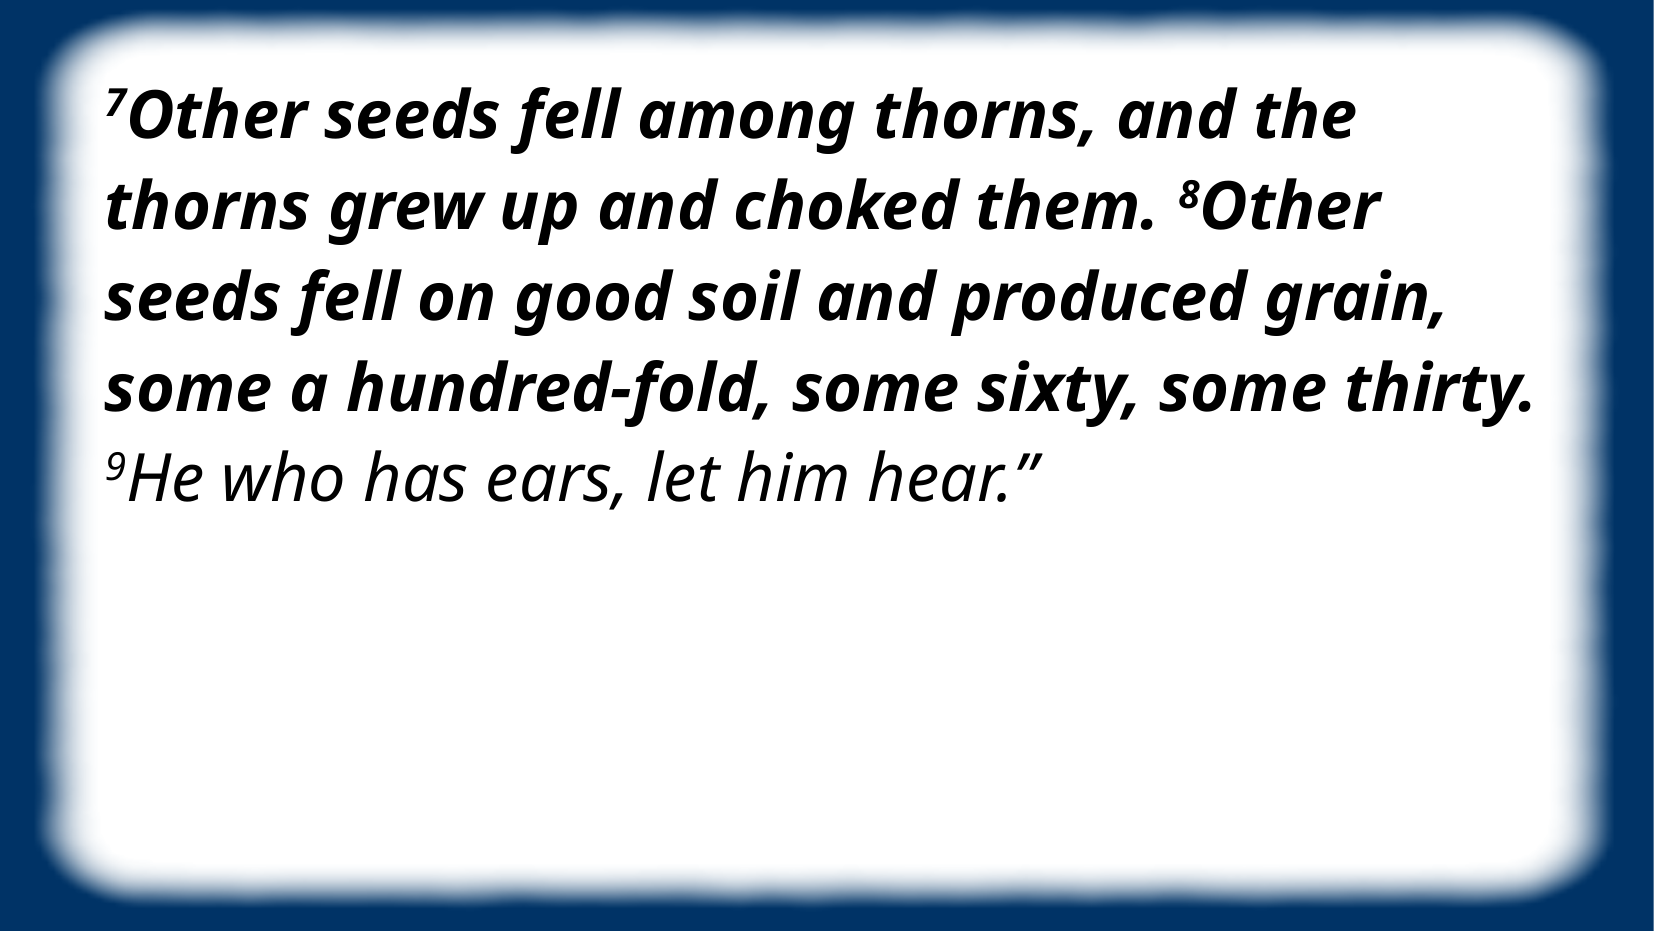

7Other seeds fell among thorns, and the thorns grew up and choked them. 8Other seeds fell on good soil and produced grain, some a hundred-fold, some sixty, some thirty.
9He who has ears, let him hear.”